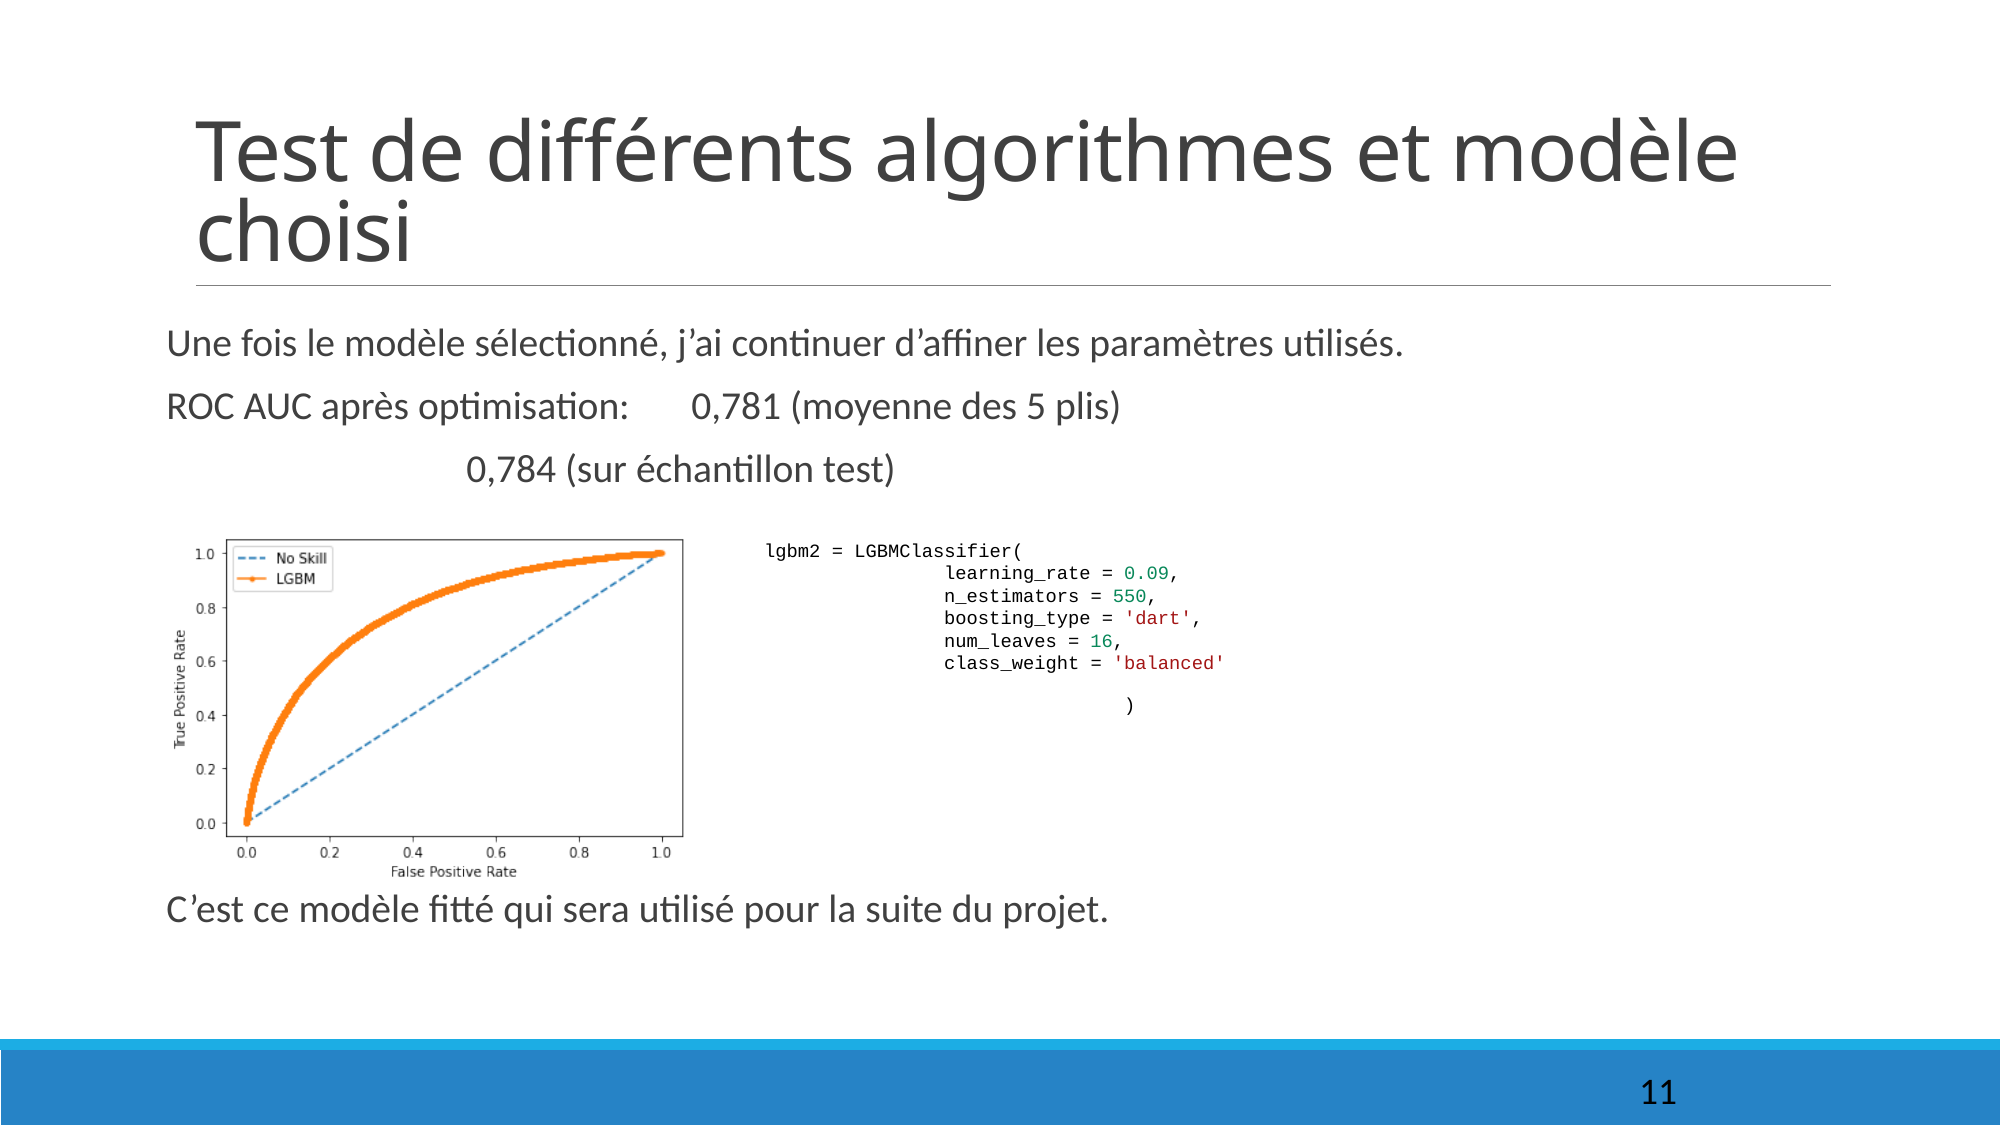

# Test de différents algorithmes et modèle choisi
Une fois le modèle sélectionné, j’ai continuer d’affiner les paramètres utilisés.
ROC AUC après optimisation: 	0,781 (moyenne des 5 plis)
				0,784 (sur échantillon test)
C’est ce modèle fitté qui sera utilisé pour la suite du projet.
lgbm2 = LGBMClassifier(
                learning_rate = 0.09,
                n_estimators = 550,
                boosting_type = 'dart',
                num_leaves = 16,
                class_weight = 'balanced'
                )